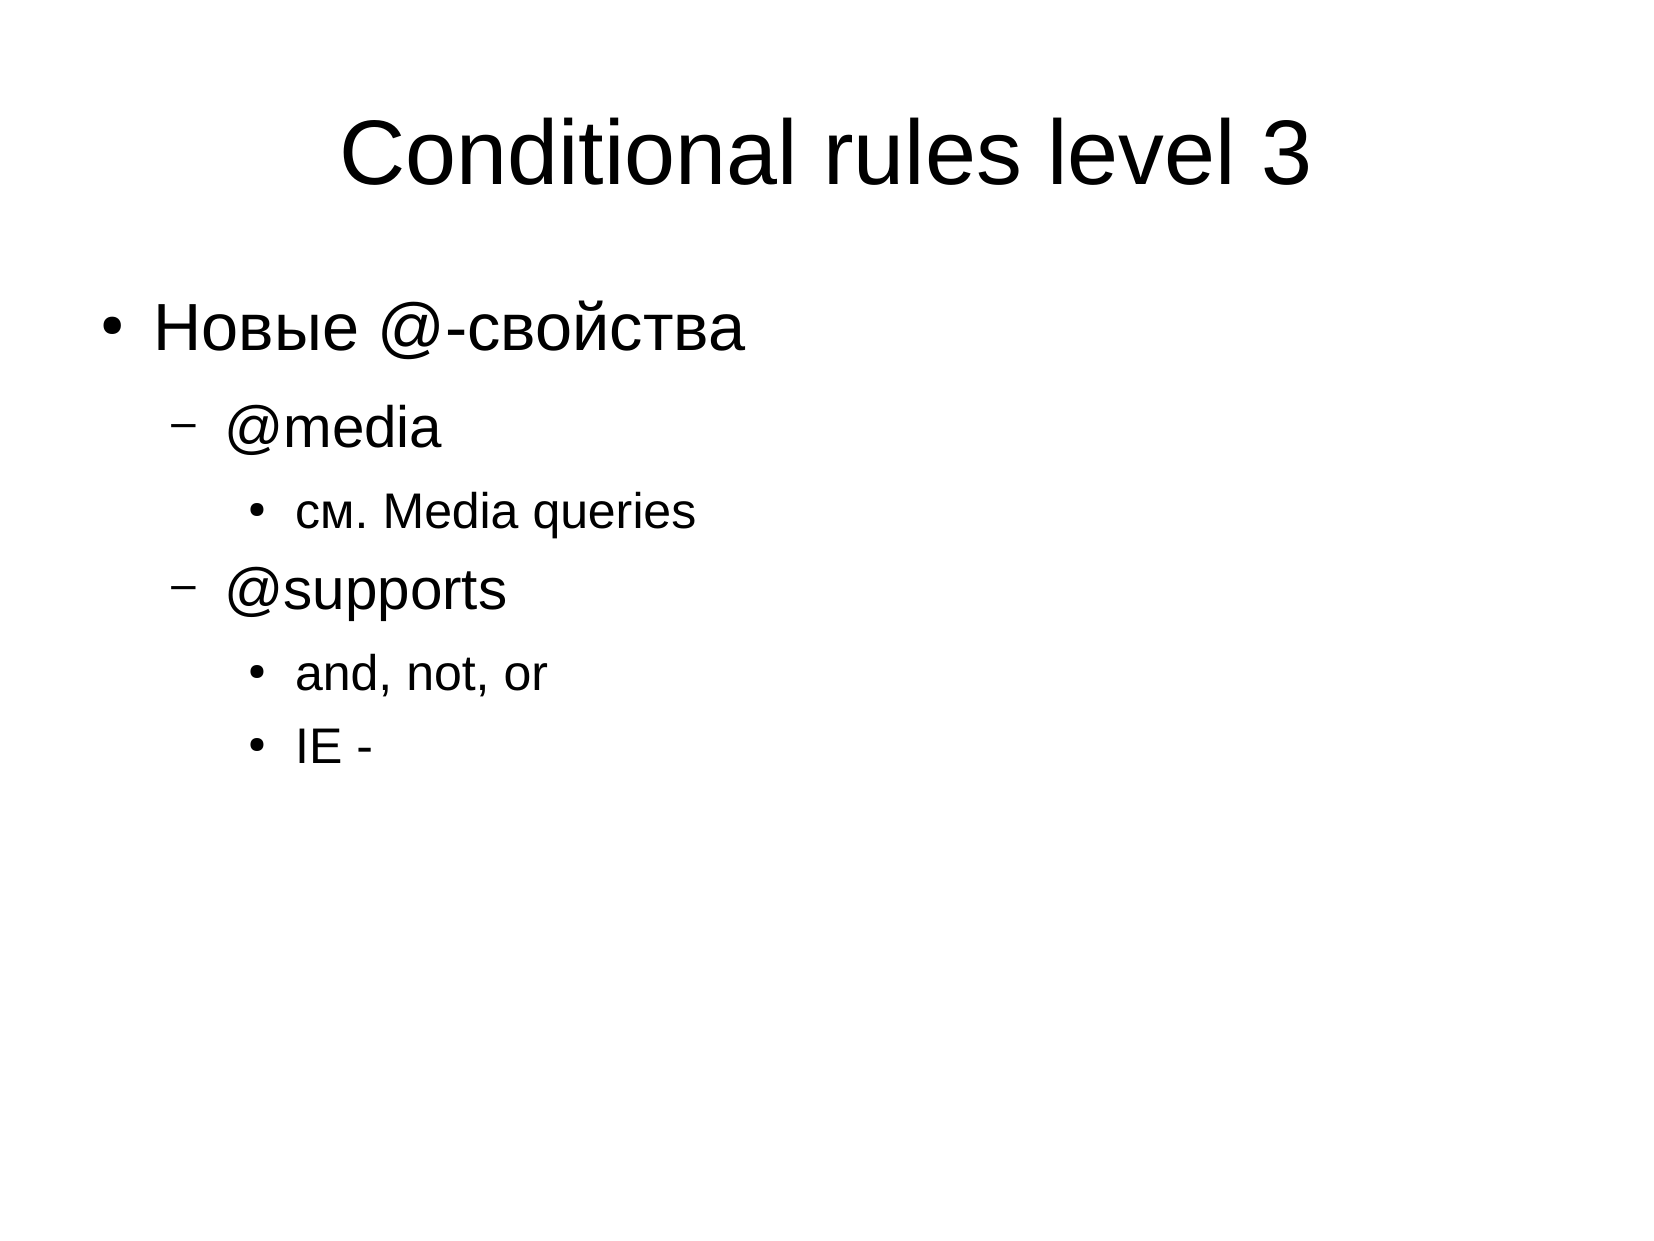

# Conditional rules level 3
Новые @-свойства
@media
см. Media queries
@supports
and, not, or
IE -